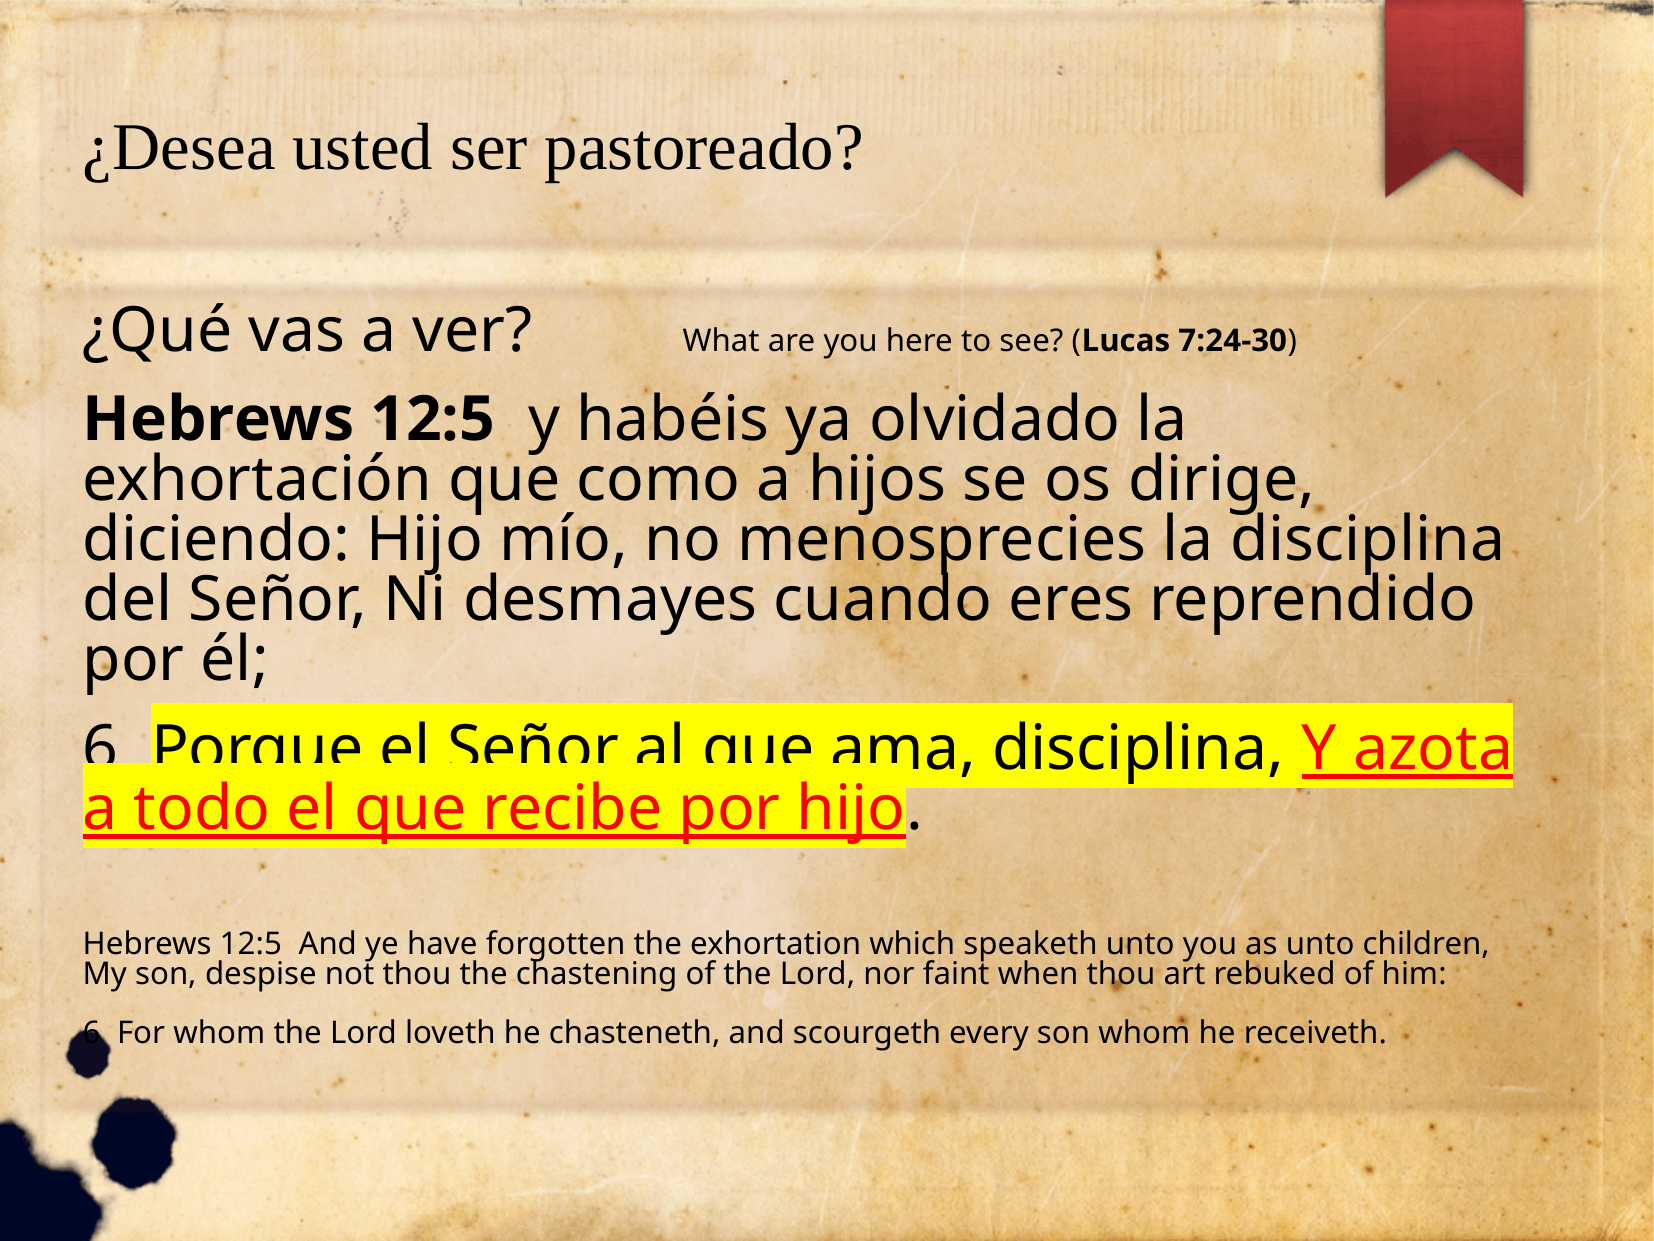

# ¿Desea usted ser pastoreado?
¿Qué vas a ver?		What are you here to see? (Lucas 7:24-30)
Hebrews 12:5  y habéis ya olvidado la exhortación que como a hijos se os dirige, diciendo: Hijo mío, no menosprecies la disciplina del Señor, Ni desmayes cuando eres reprendido por él;
6  Porque el Señor al que ama, disciplina, Y azota a todo el que recibe por hijo.
Hebrews 12:5  And ye have forgotten the exhortation which speaketh unto you as unto children, My son, despise not thou the chastening of the Lord, nor faint when thou art rebuked of him:
6  For whom the Lord loveth he chasteneth, and scourgeth every son whom he receiveth.